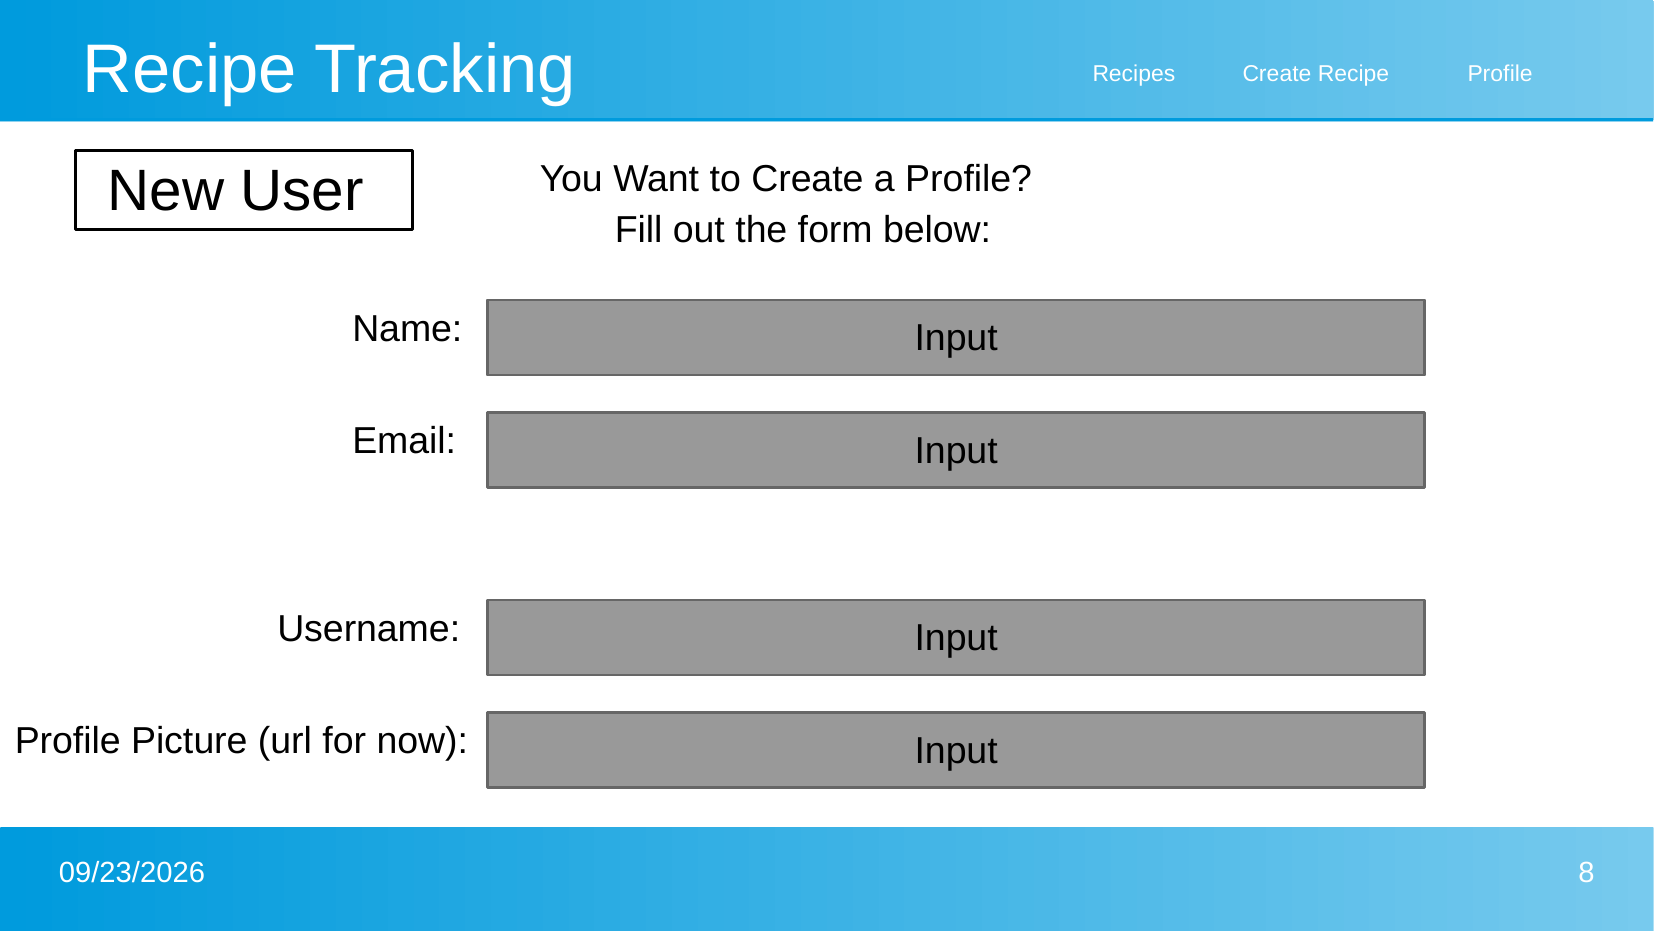

# Recipe Tracking
Recipes	Create Recipe		Profile
You Want to Create a Profile?
New User
Fill out the form below:
Name:
Input
Input
Email:
Input
Username:
Input
Profile Picture (url for now):
Input
8